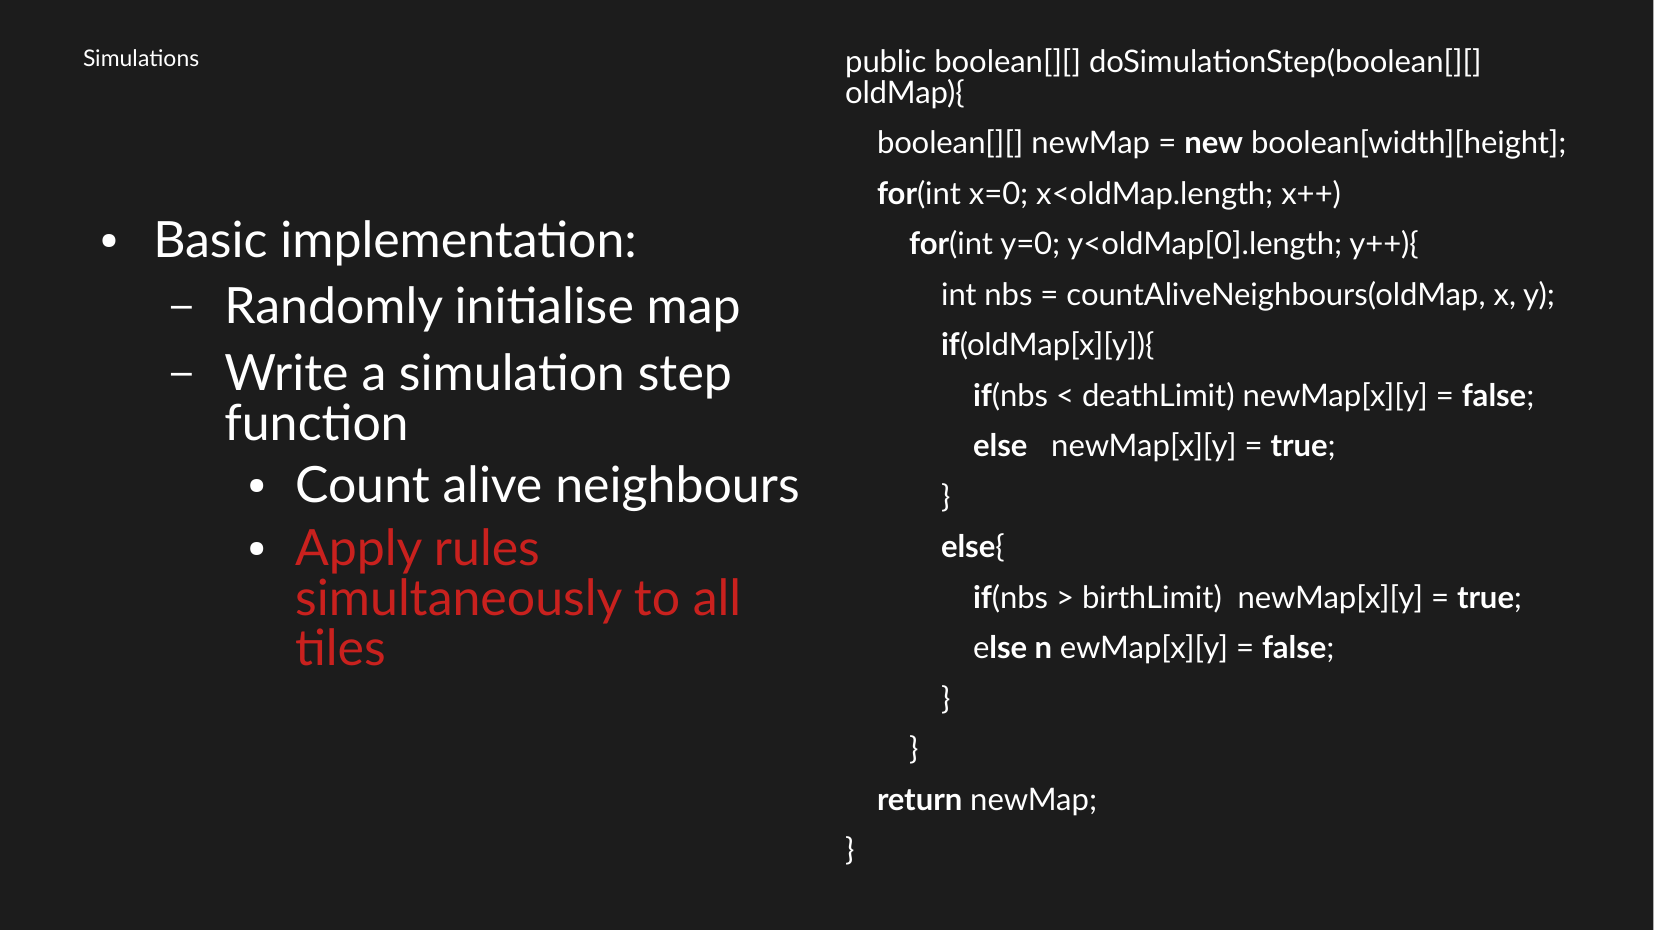

# Simulations
public boolean[][] doSimulationStep(boolean[][] oldMap){
 boolean[][] newMap = new boolean[width][height];
 for(int x=0; x<oldMap.length; x++)
 for(int y=0; y<oldMap[0].length; y++){
 int nbs = countAliveNeighbours(oldMap, x, y);
 if(oldMap[x][y]){
 if(nbs < deathLimit) newMap[x][y] = false;
 else newMap[x][y] = true;
 }
 else{
 if(nbs > birthLimit) newMap[x][y] = true;
 else n ewMap[x][y] = false;
 }
 }
 return newMap;
}
Basic implementation:
Randomly initialise map
Write a simulation step function
Count alive neighbours
Apply rules simultaneously to all tiles